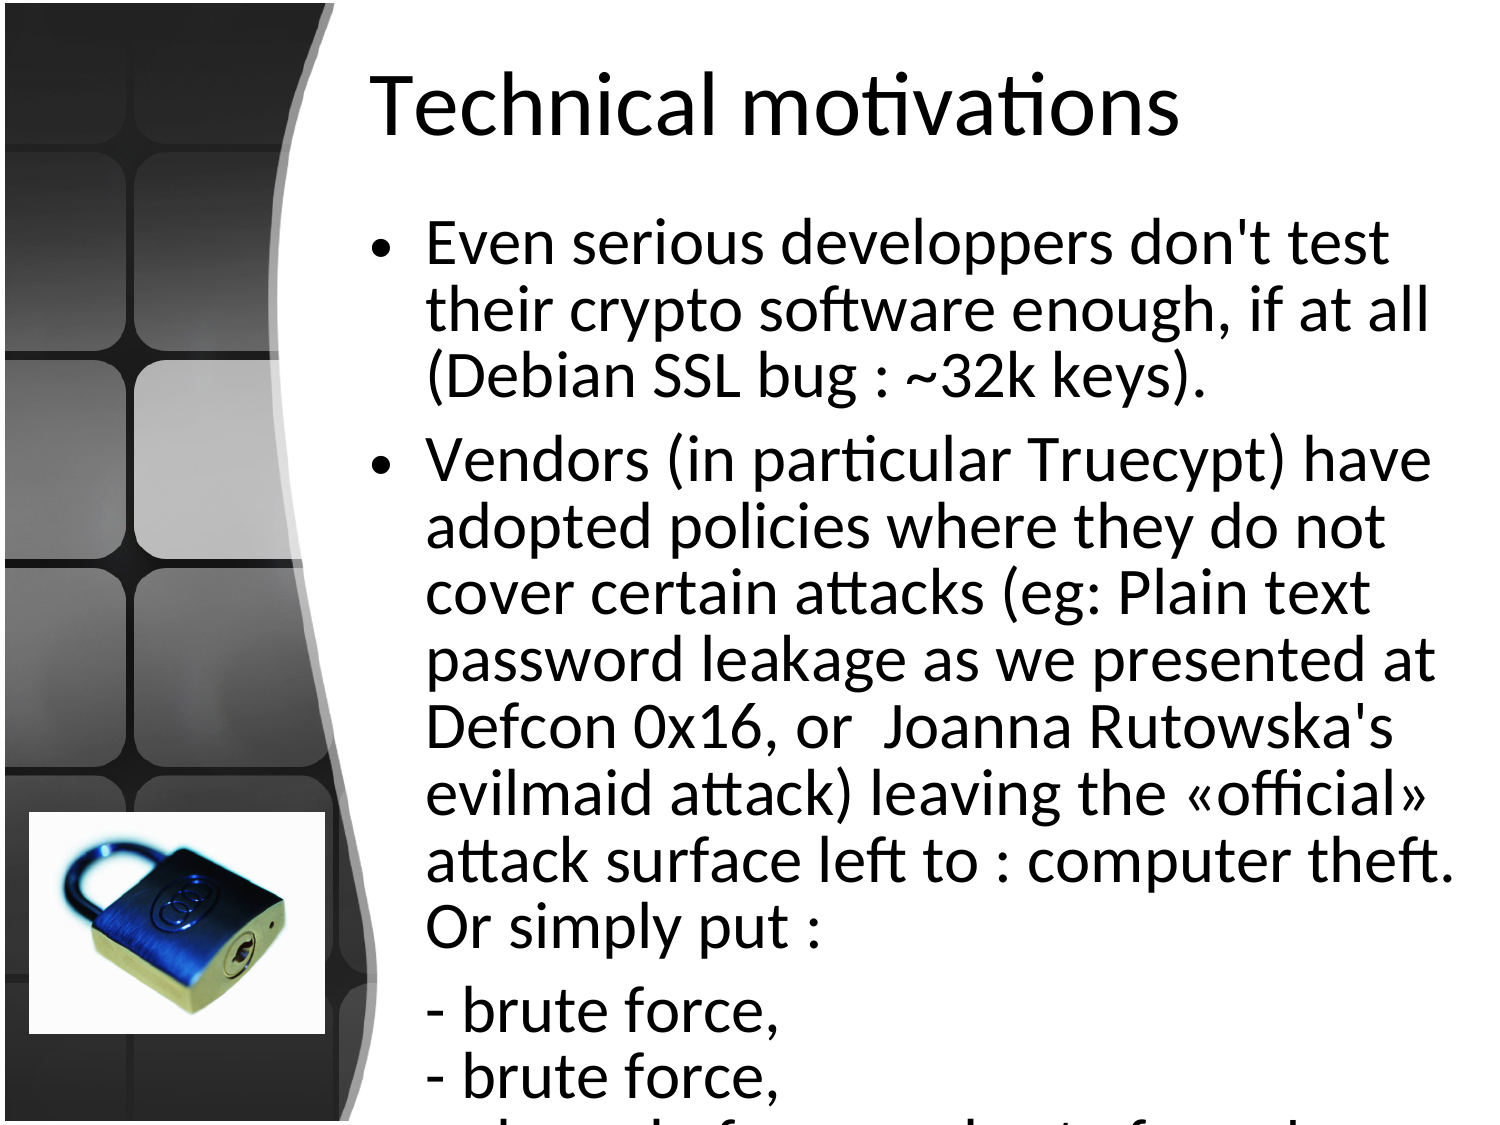

# Technical motivations
Even serious developpers don't test their crypto software enough, if at all (Debian SSL bug : ~32k keys).
Vendors (in particular Truecypt) have adopted policies where they do not cover certain attacks (eg: Plain text password leakage as we presented at Defcon 0x16, or Joanna Rutowska's evilmaid attack) leaving the «official» attack surface left to : computer theft. Or simply put :
- brute force,
- brute force,
- oh, and of course, brute force !